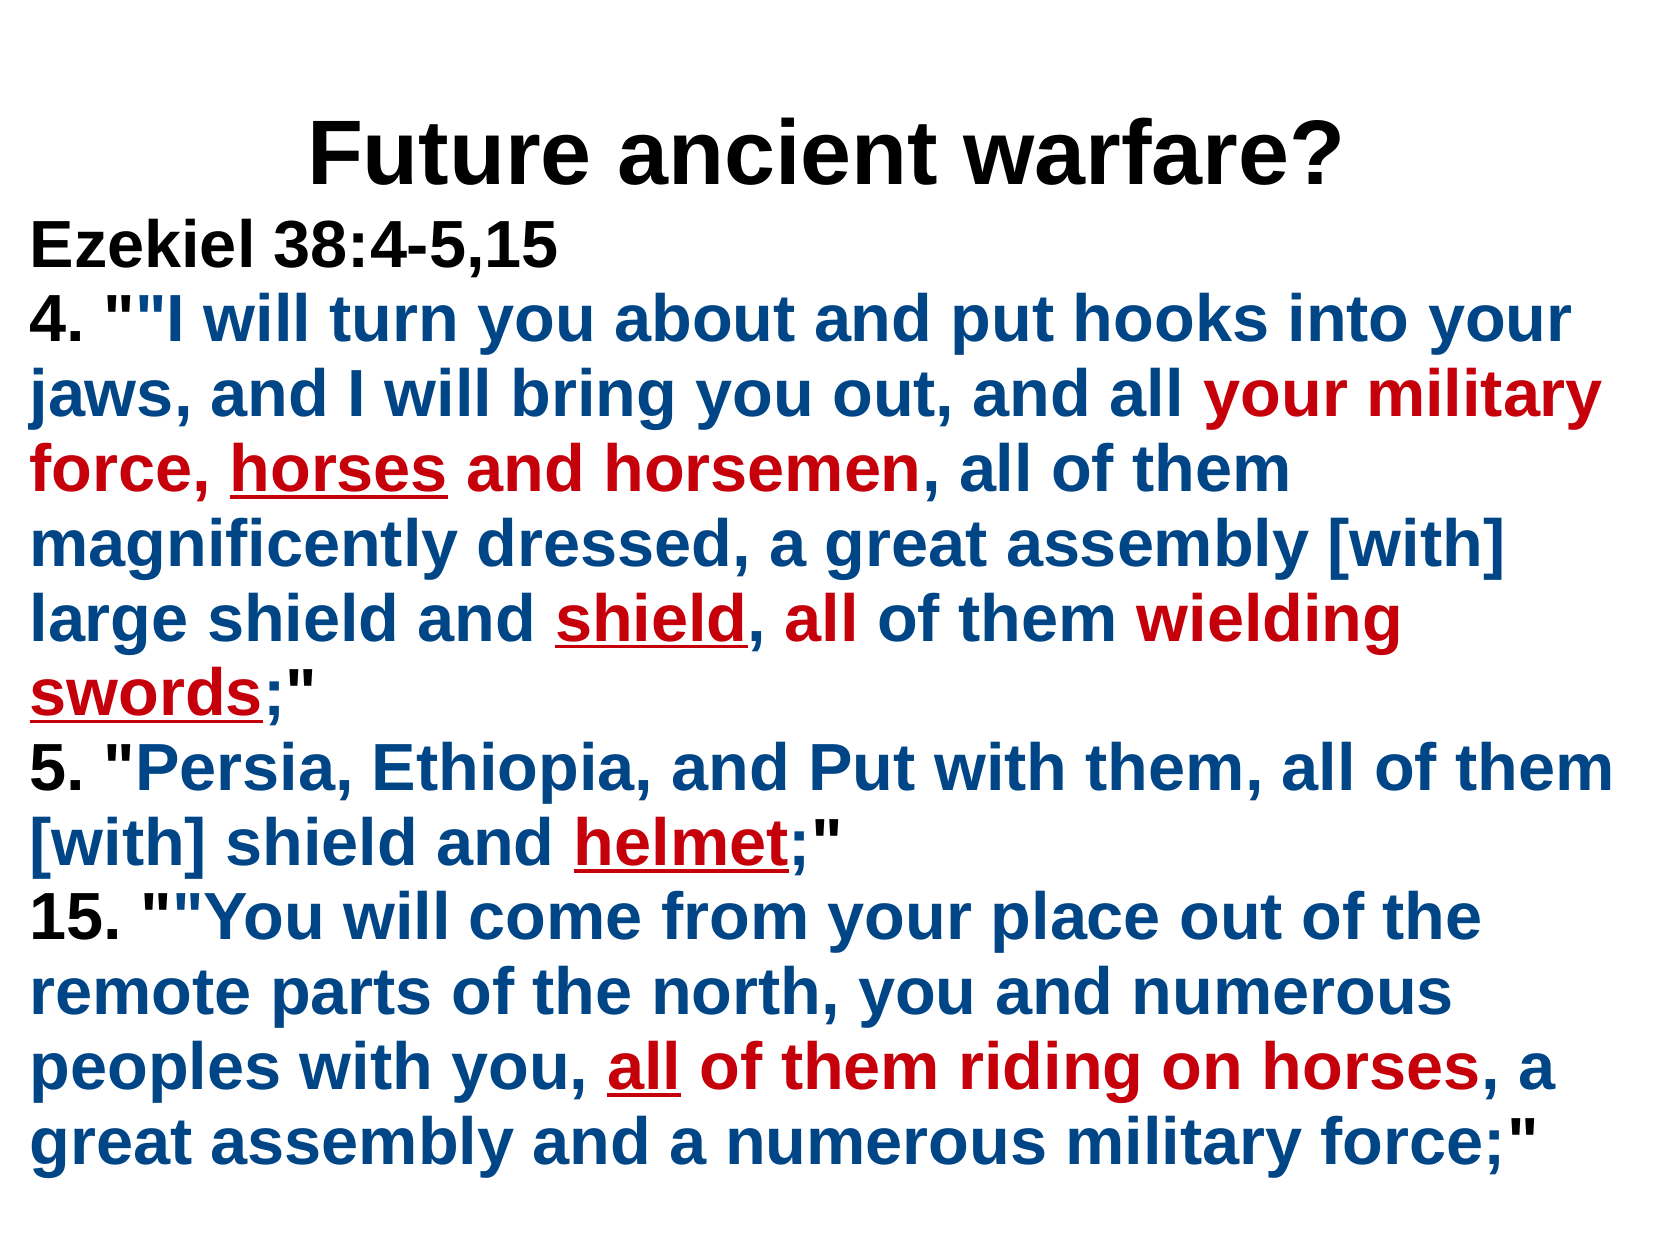

# Future ancient warfare?
Ezekiel 38:4-5,15
4. ""I will turn you about and put hooks into your jaws, and I will bring you out, and all your military force, horses and horsemen, all of them magnificently dressed, a great assembly [with] large shield and shield, all of them wielding swords;"
5. "Persia, Ethiopia, and Put with them, all of them [with] shield and helmet;"
15. ""You will come from your place out of the remote parts of the north, you and numerous peoples with you, all of them riding on horses, a great assembly and a numerous military force;"